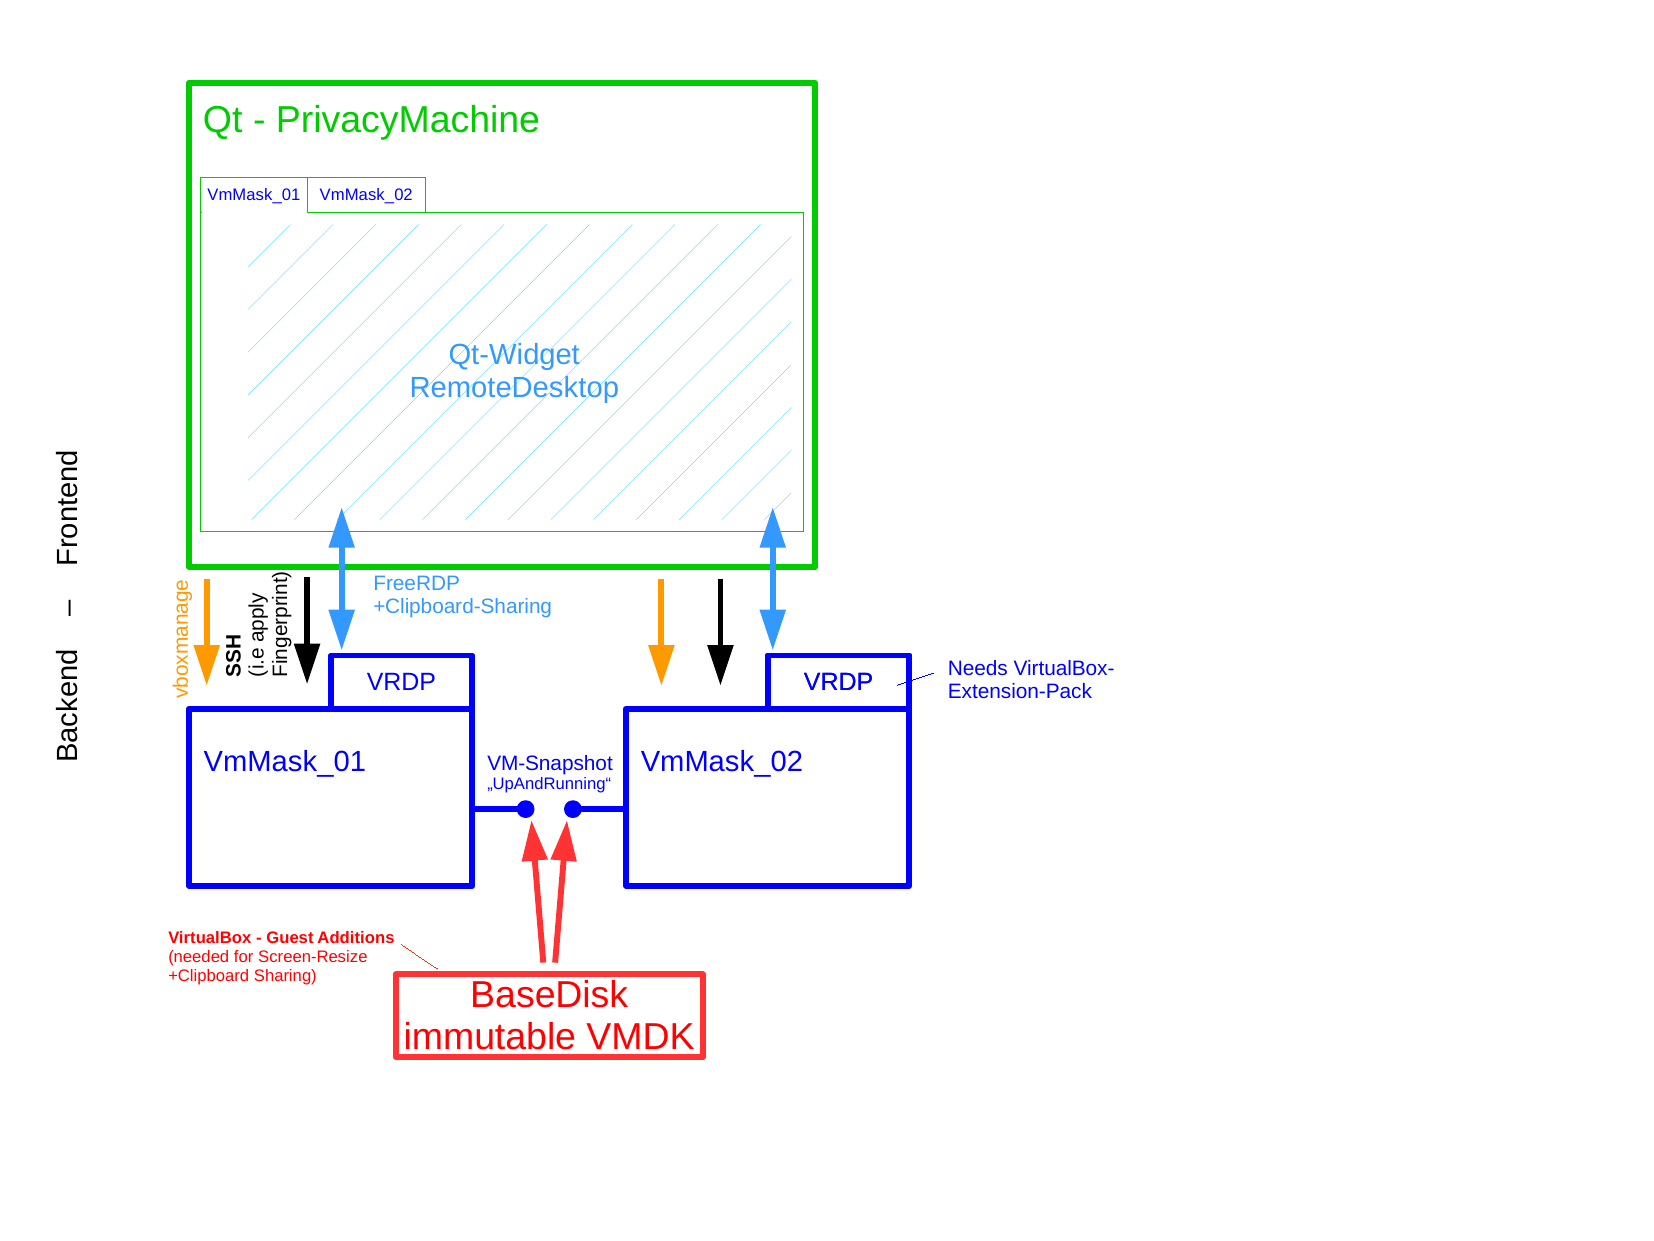

Qt - PrivacyMachine
VmMask_01
VmMask_02
Qt-Widget
RemoteDesktop
FreeRDP
+Clipboard-Sharing
SSH
(i.e apply
Fingerprint)
Backend – Frontend
vboxmanage
Needs VirtualBox-
Extension-Pack
VRDP
VRDP
VRDP
VmMask_01
VmMask_02
VM-Snapshot „UpAndRunning“
VirtualBox - Guest Additions
(needed for Screen-Resize
+Clipboard Sharing)
BaseDisk
immutable VMDK